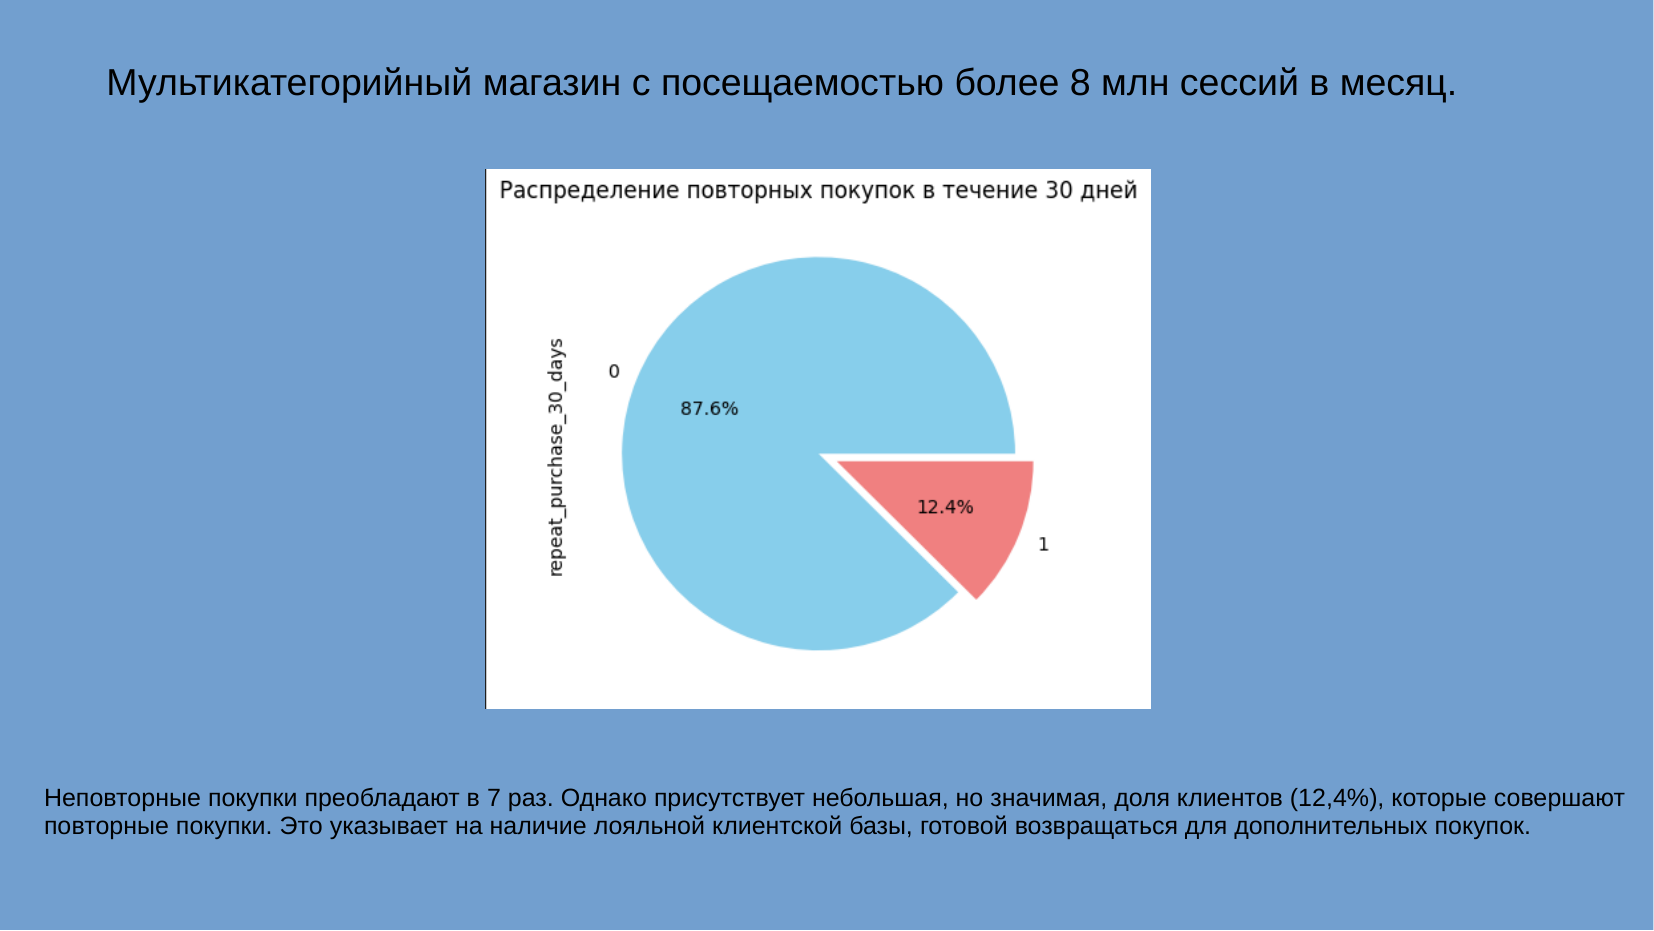

# Мультикатегорийный магазин с посещаемостью более 8 млн сессий в месяц.
Неповторные покупки преобладают в 7 раз. Однако присутствует небольшая, но значимая, доля клиентов (12,4%), которые совершают повторные покупки. Это указывает на наличие лояльной клиентской базы, готовой возвращаться для дополнительных покупок.
13